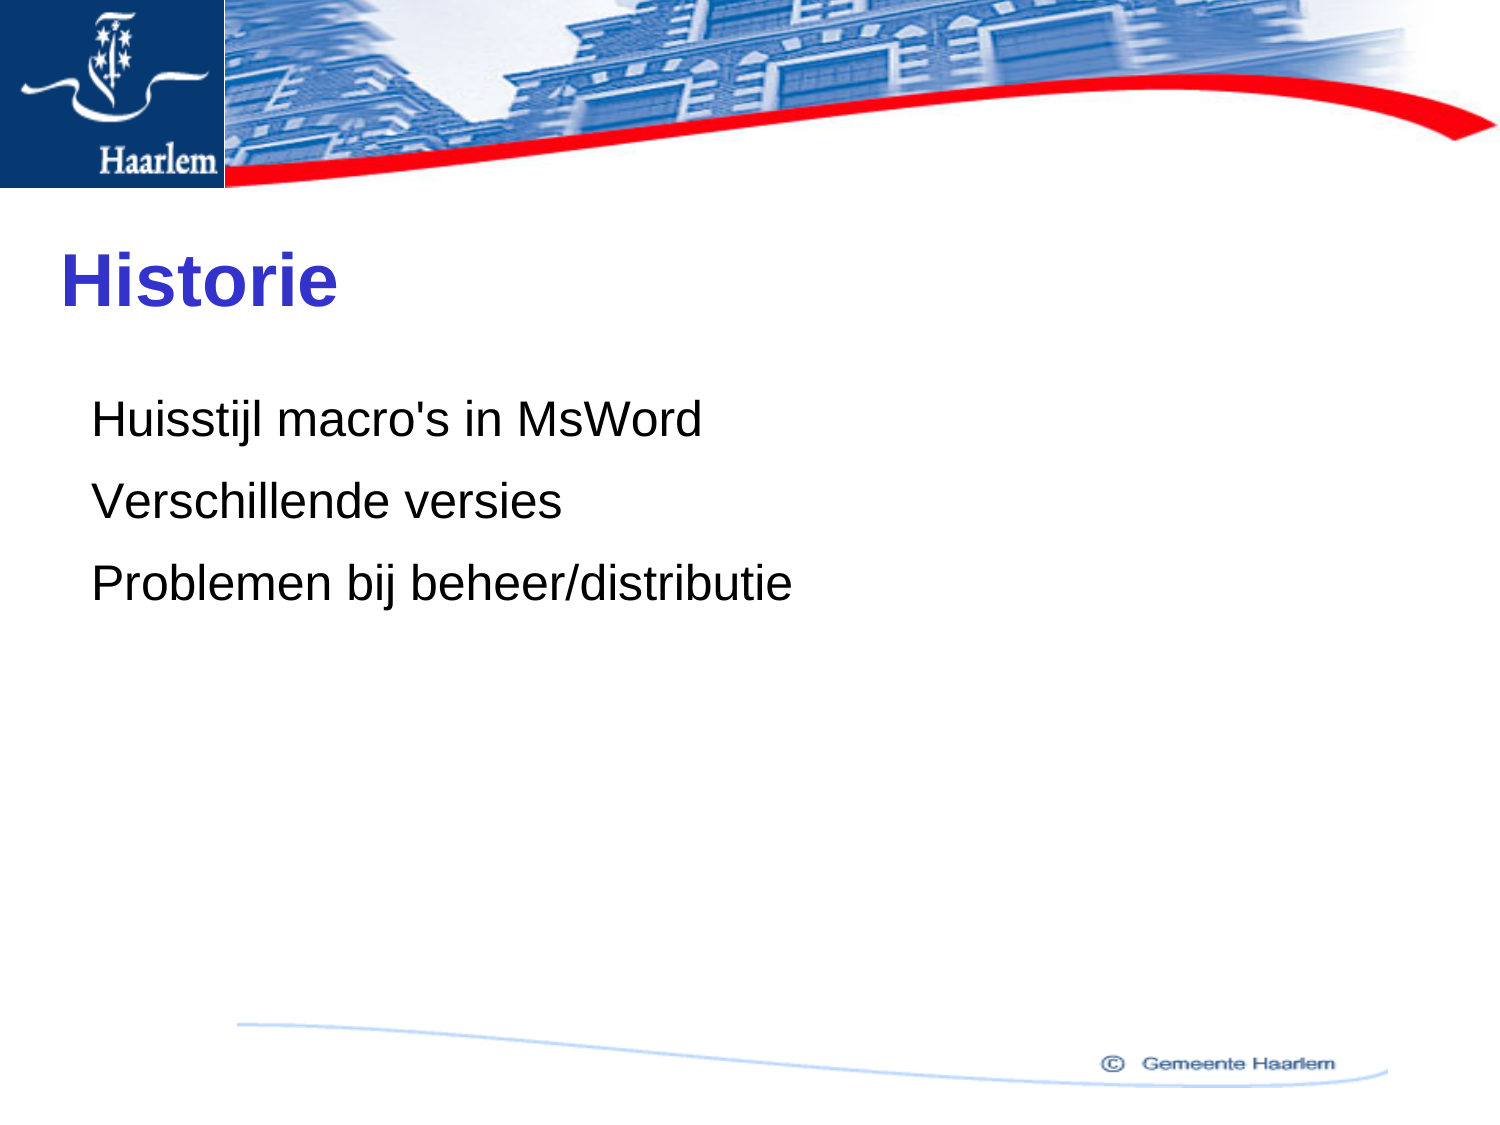

Historie
 Huisstijl macro's in MsWord
 Verschillende versies
 Problemen bij beheer/distributie